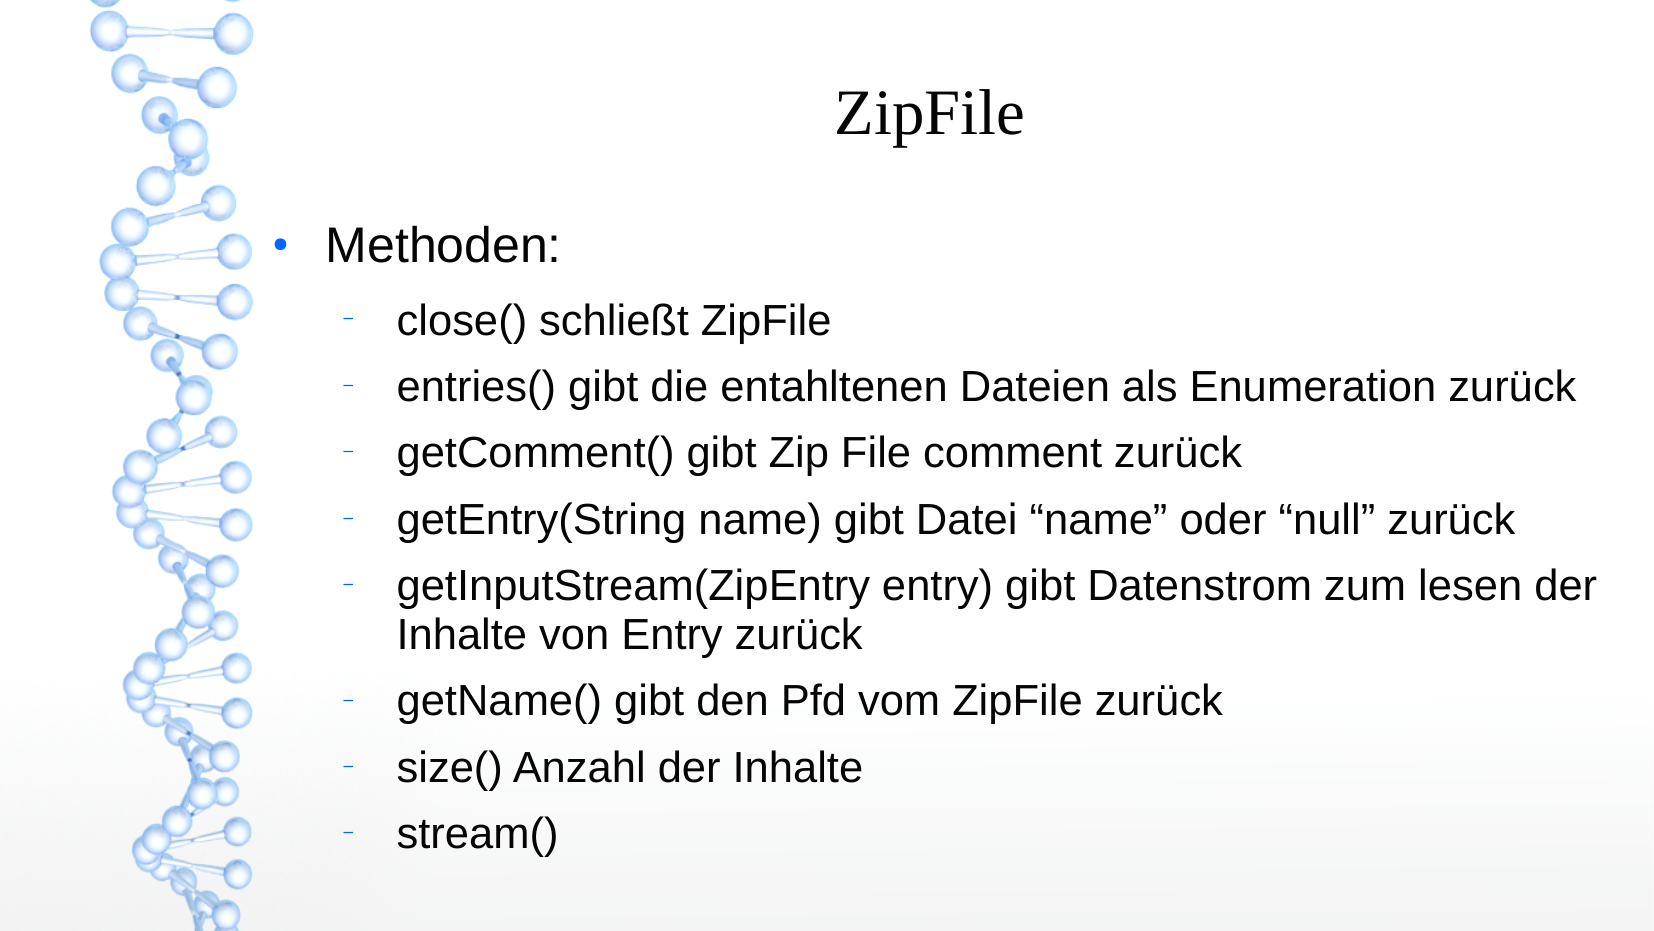

# ZipFile
Methoden:
close() schließt ZipFile
entries() gibt die entahltenen Dateien als Enumeration zurück
getComment() gibt Zip File comment zurück
getEntry(String name) gibt Datei “name” oder “null” zurück
getInputStream(ZipEntry entry) gibt Datenstrom zum lesen der Inhalte von Entry zurück
getName() gibt den Pfd vom ZipFile zurück
size() Anzahl der Inhalte
stream()